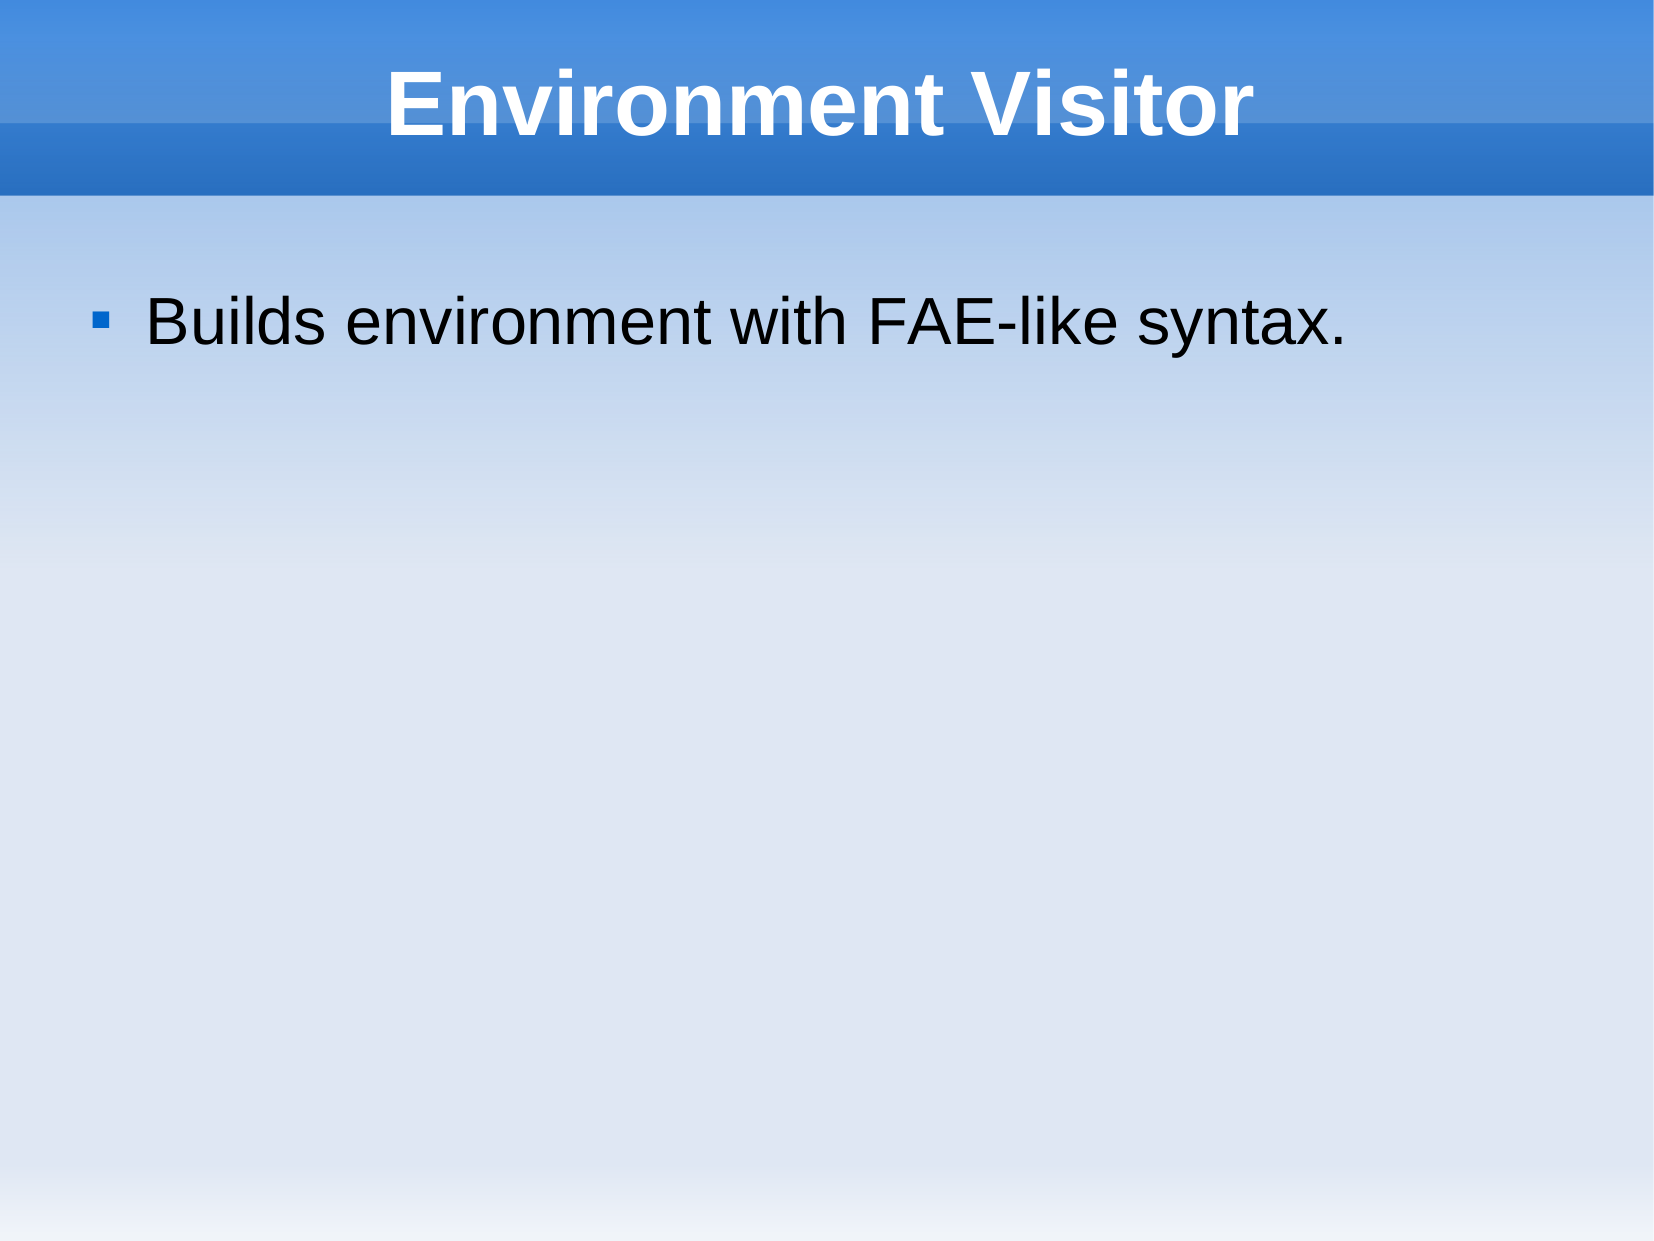

# Environment Visitor
Builds environment with FAE-like syntax.